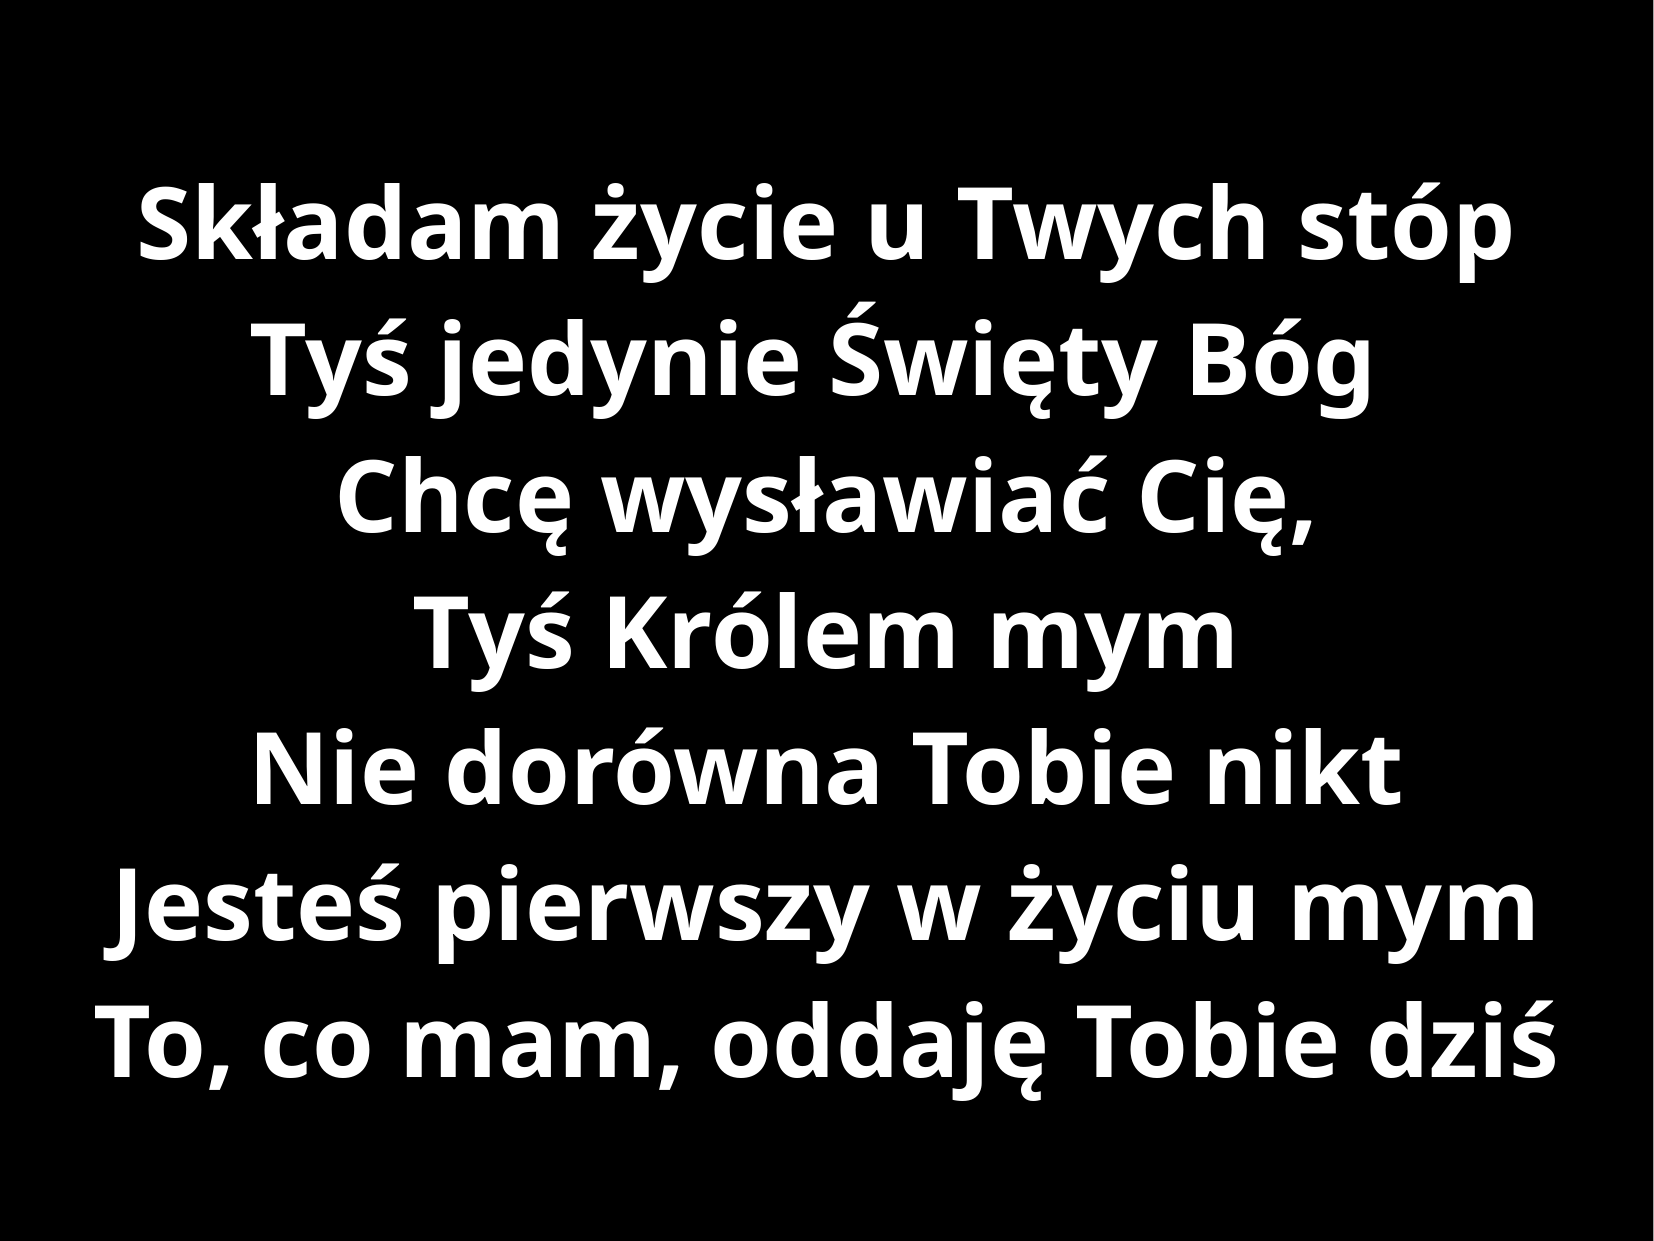

# Składam życie u Twych stóp Tyś jedynie Święty Bóg Chcę wysławiać Cię, Tyś Królem mym Nie dorówna Tobie nikt Jesteś pierwszy w życiu mym To, co mam, oddaję Tobie dziś